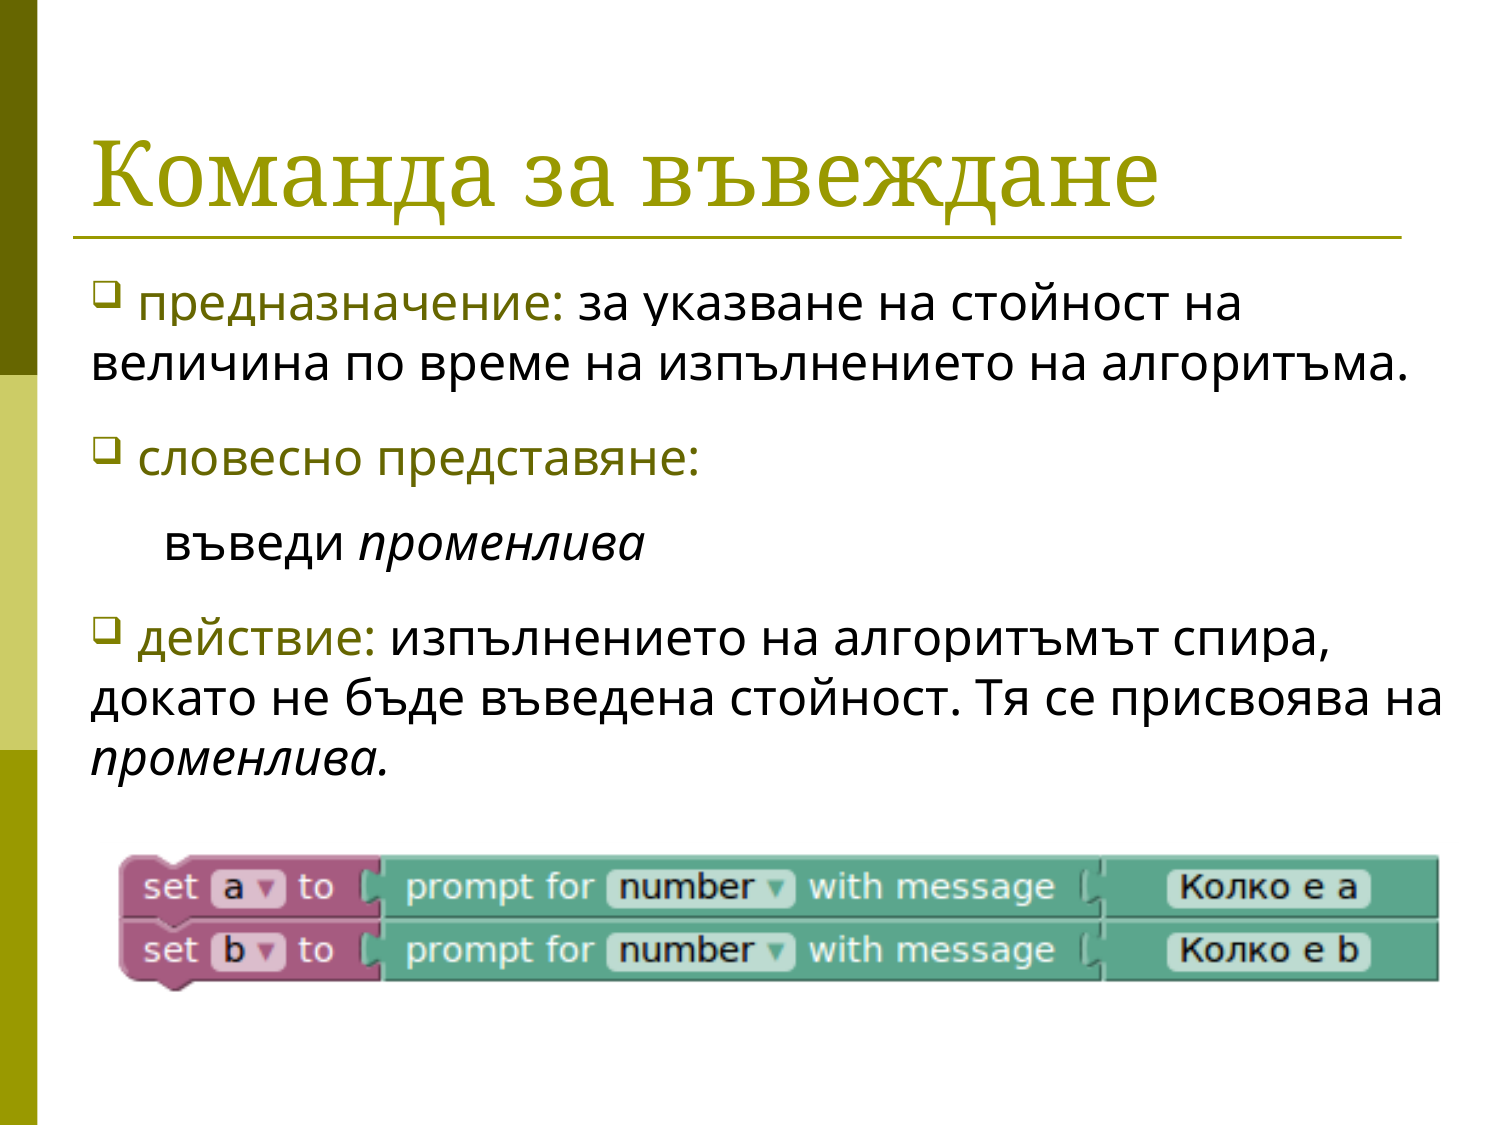

Команда за въвеждане
# предназначение: за указване на стойност на величина по време на изпълнението на алгоритъма.
 словесно представяне:
	въведи променлива
 действие: изпълнението на алгоритъмът спира, докато не бъде въведена стойност. Тя се присвоява на променлива.